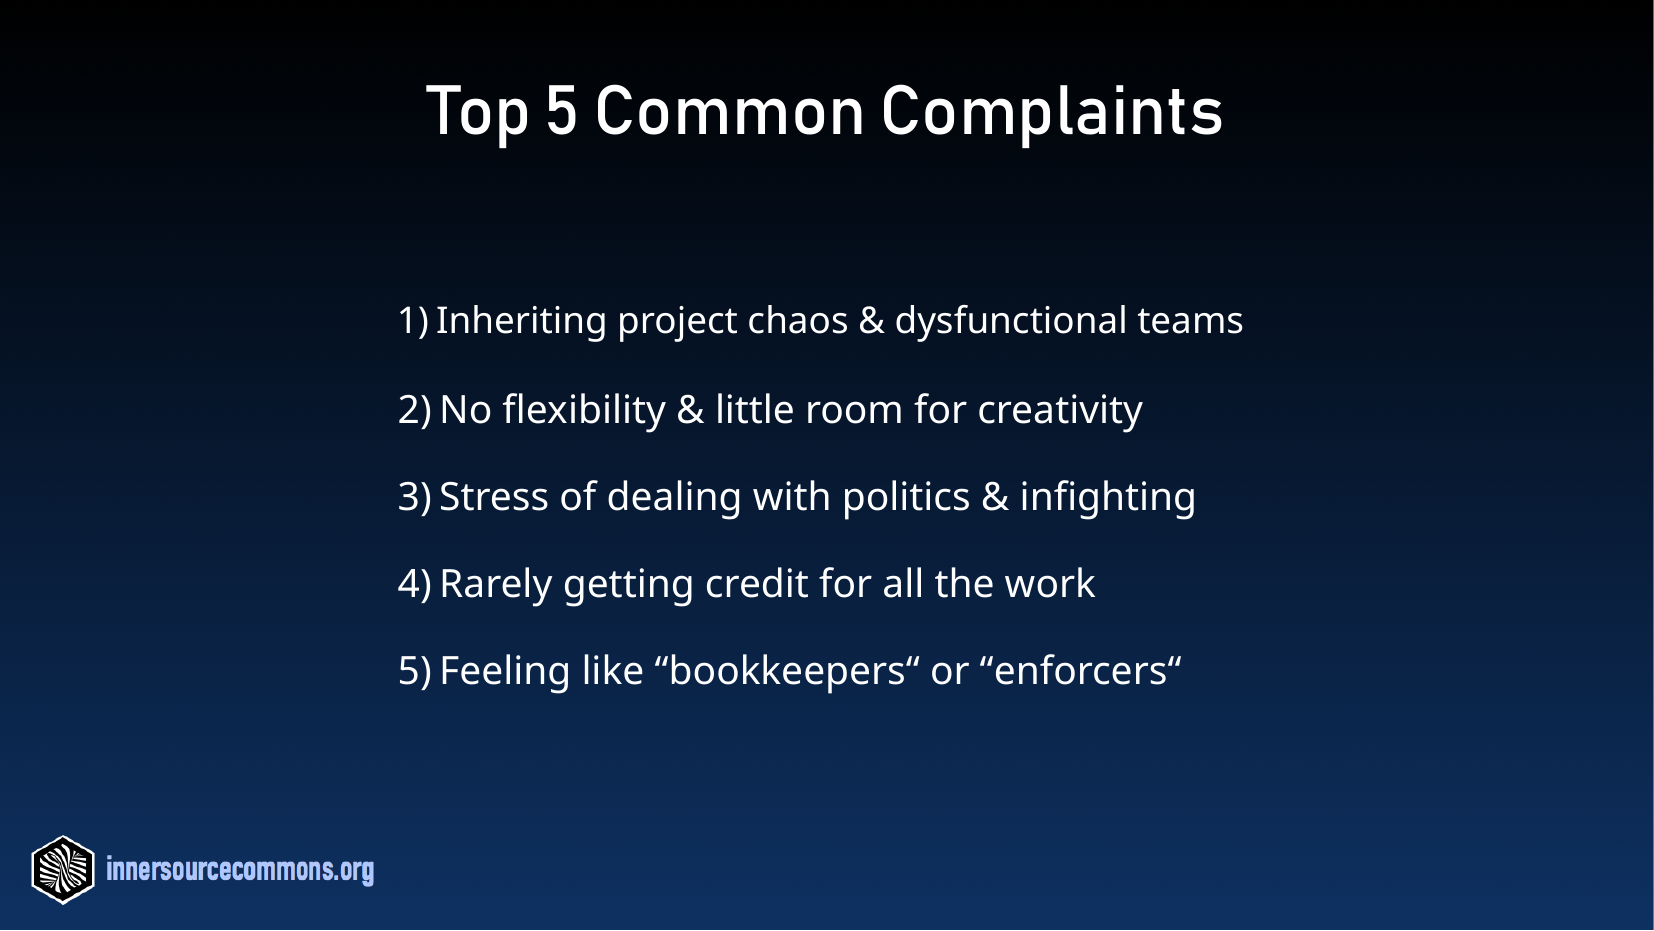

# Top 5 Common Complaints
Inheriting project chaos & dysfunctional teams
No flexibility & little room for creativity
Stress of dealing with politics & infighting
Rarely getting credit for all the work
Feeling like “bookkeepers“ or “enforcers“